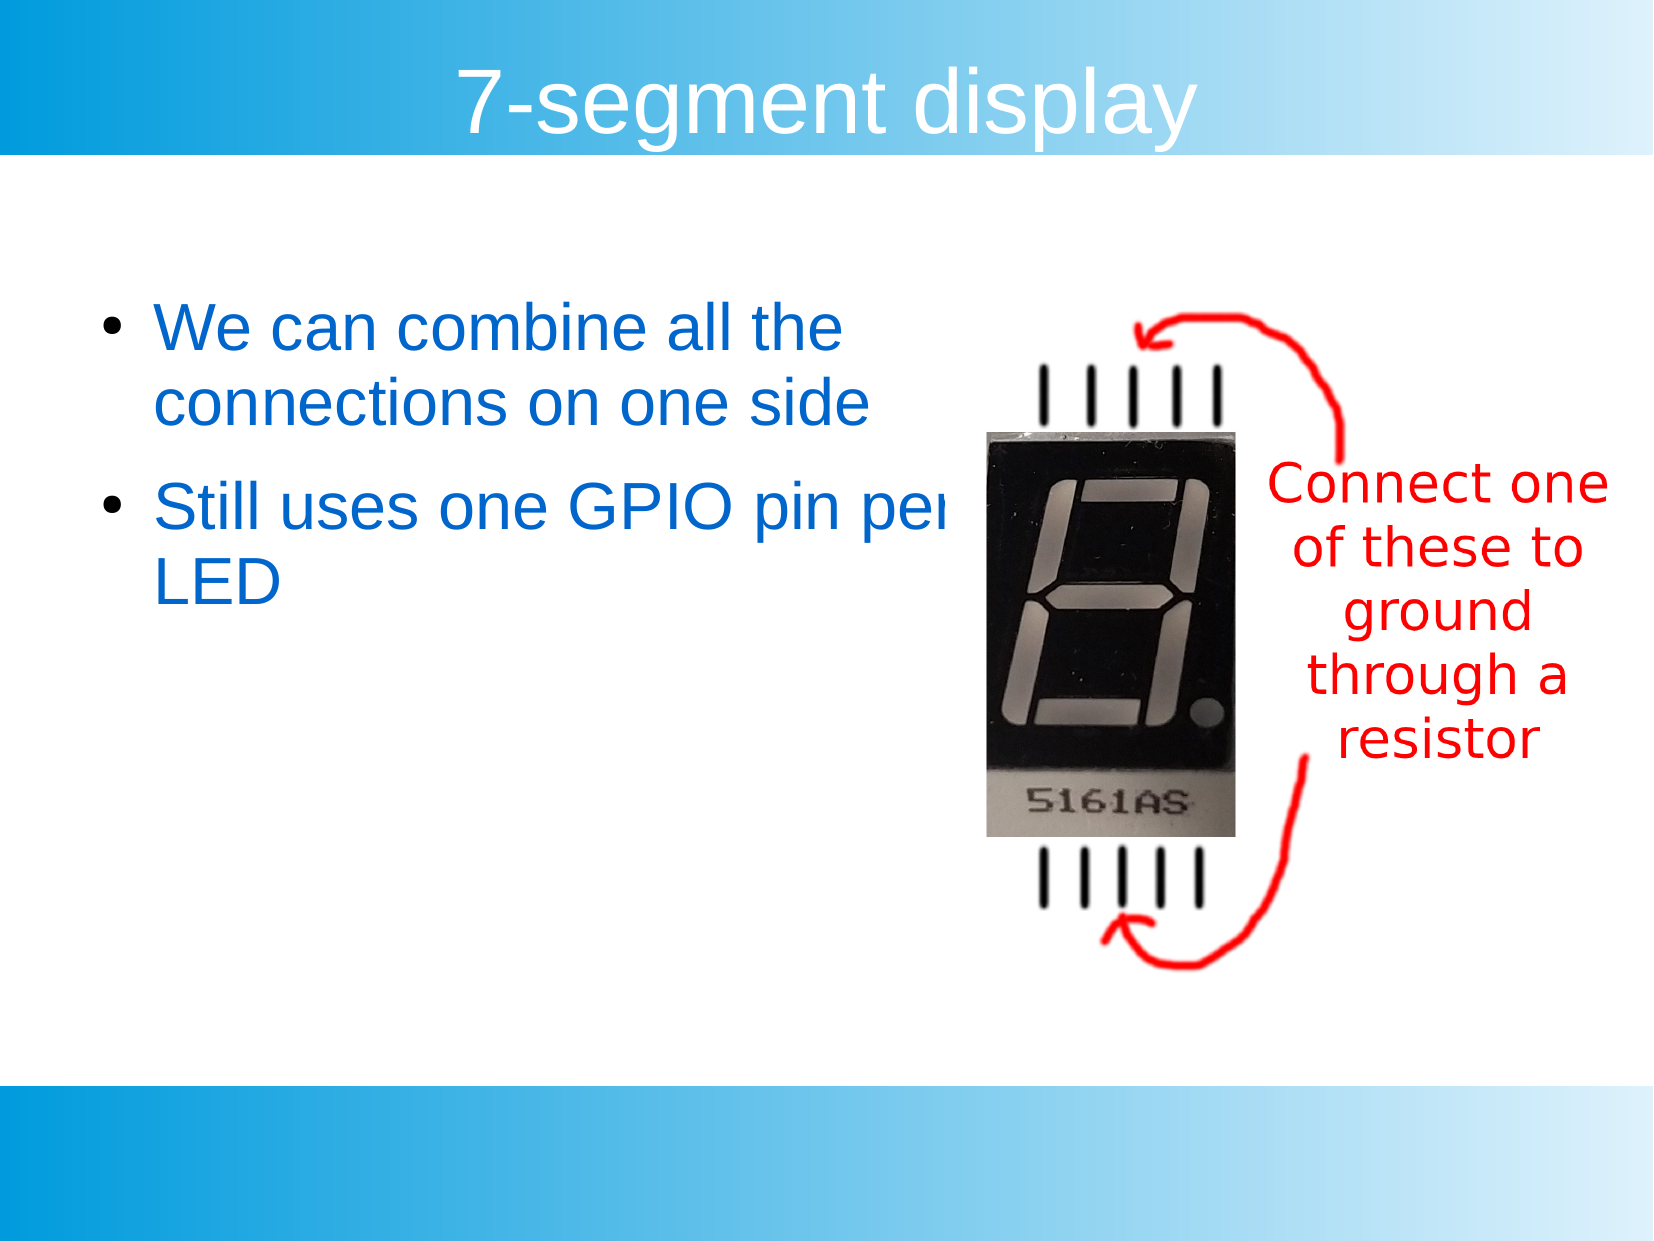

# 7-segment display
We can combine all the connections on one side
Still uses one GPIO pin per LED